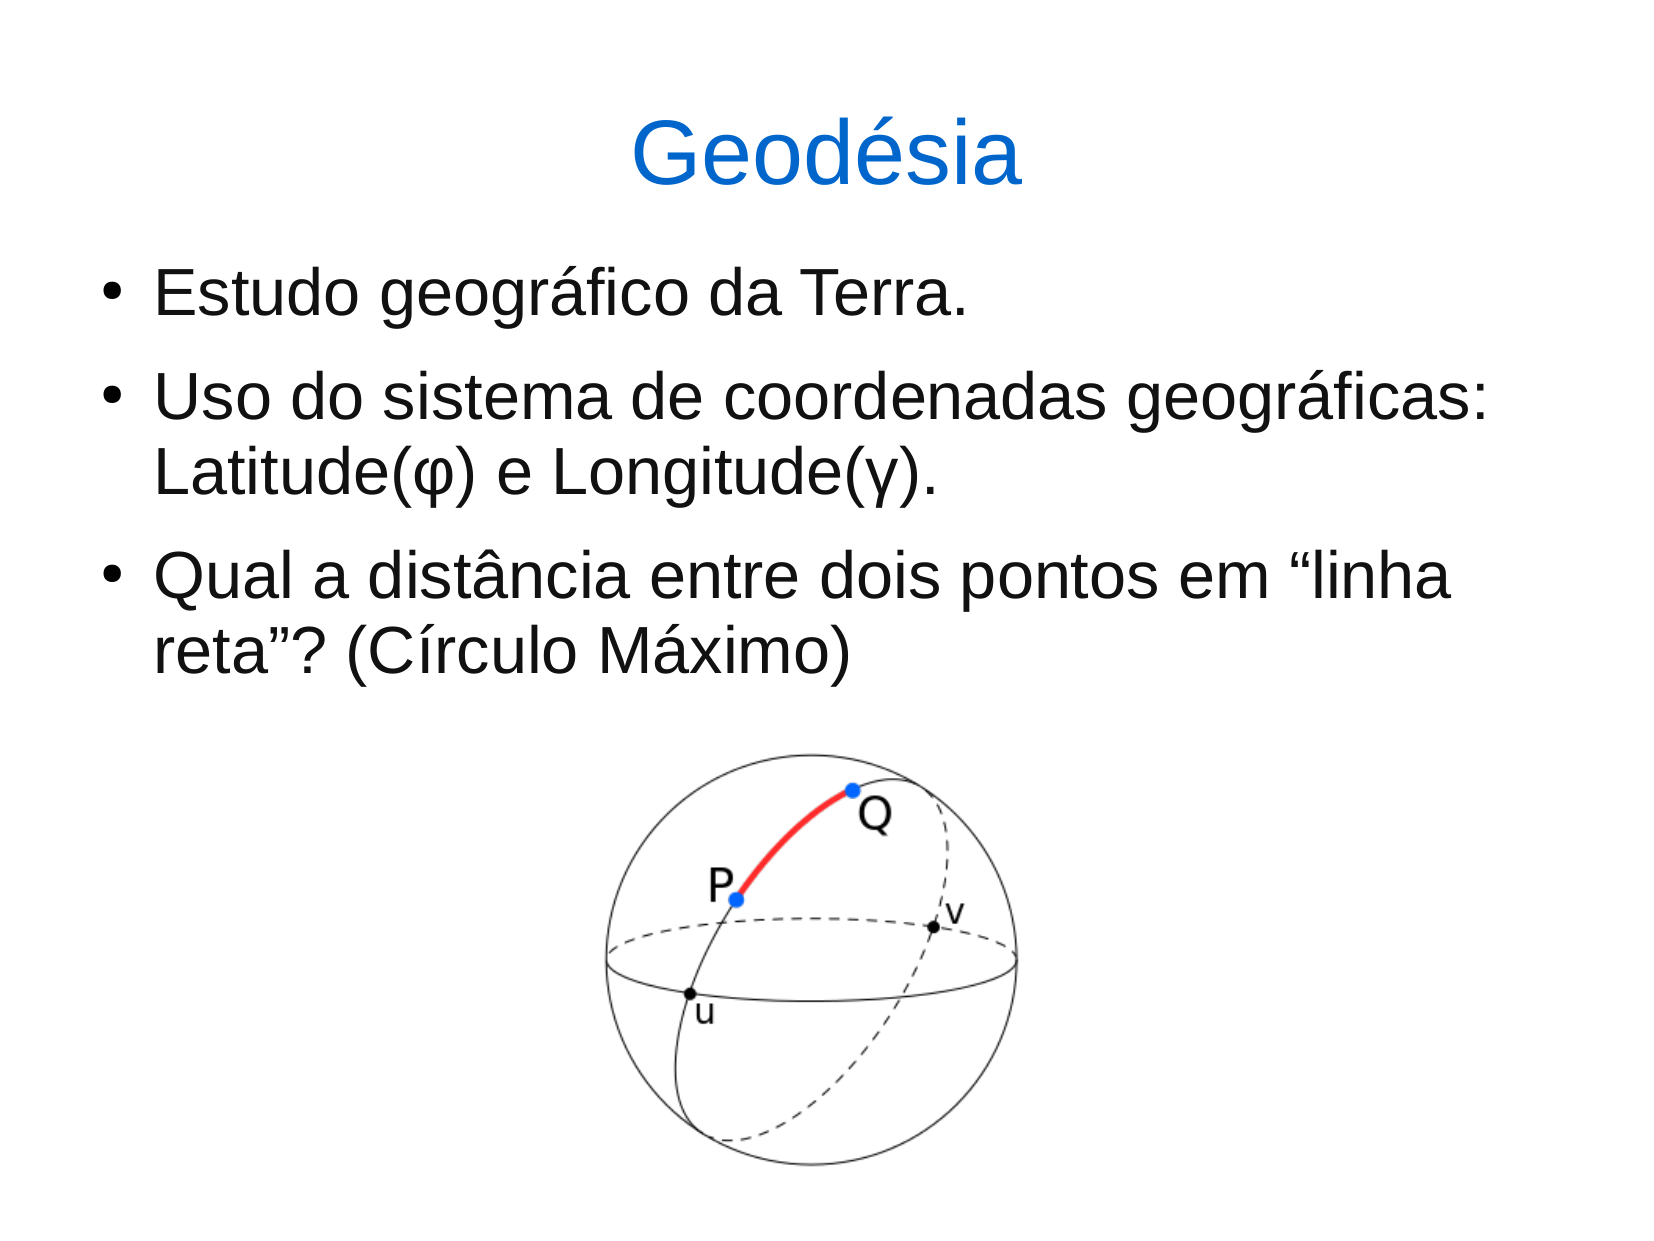

# Geodésia
Estudo geográfico da Terra.
Uso do sistema de coordenadas geográficas: Latitude(φ) e Longitude(γ).
Qual a distância entre dois pontos em “linha reta”? (Círculo Máximo)